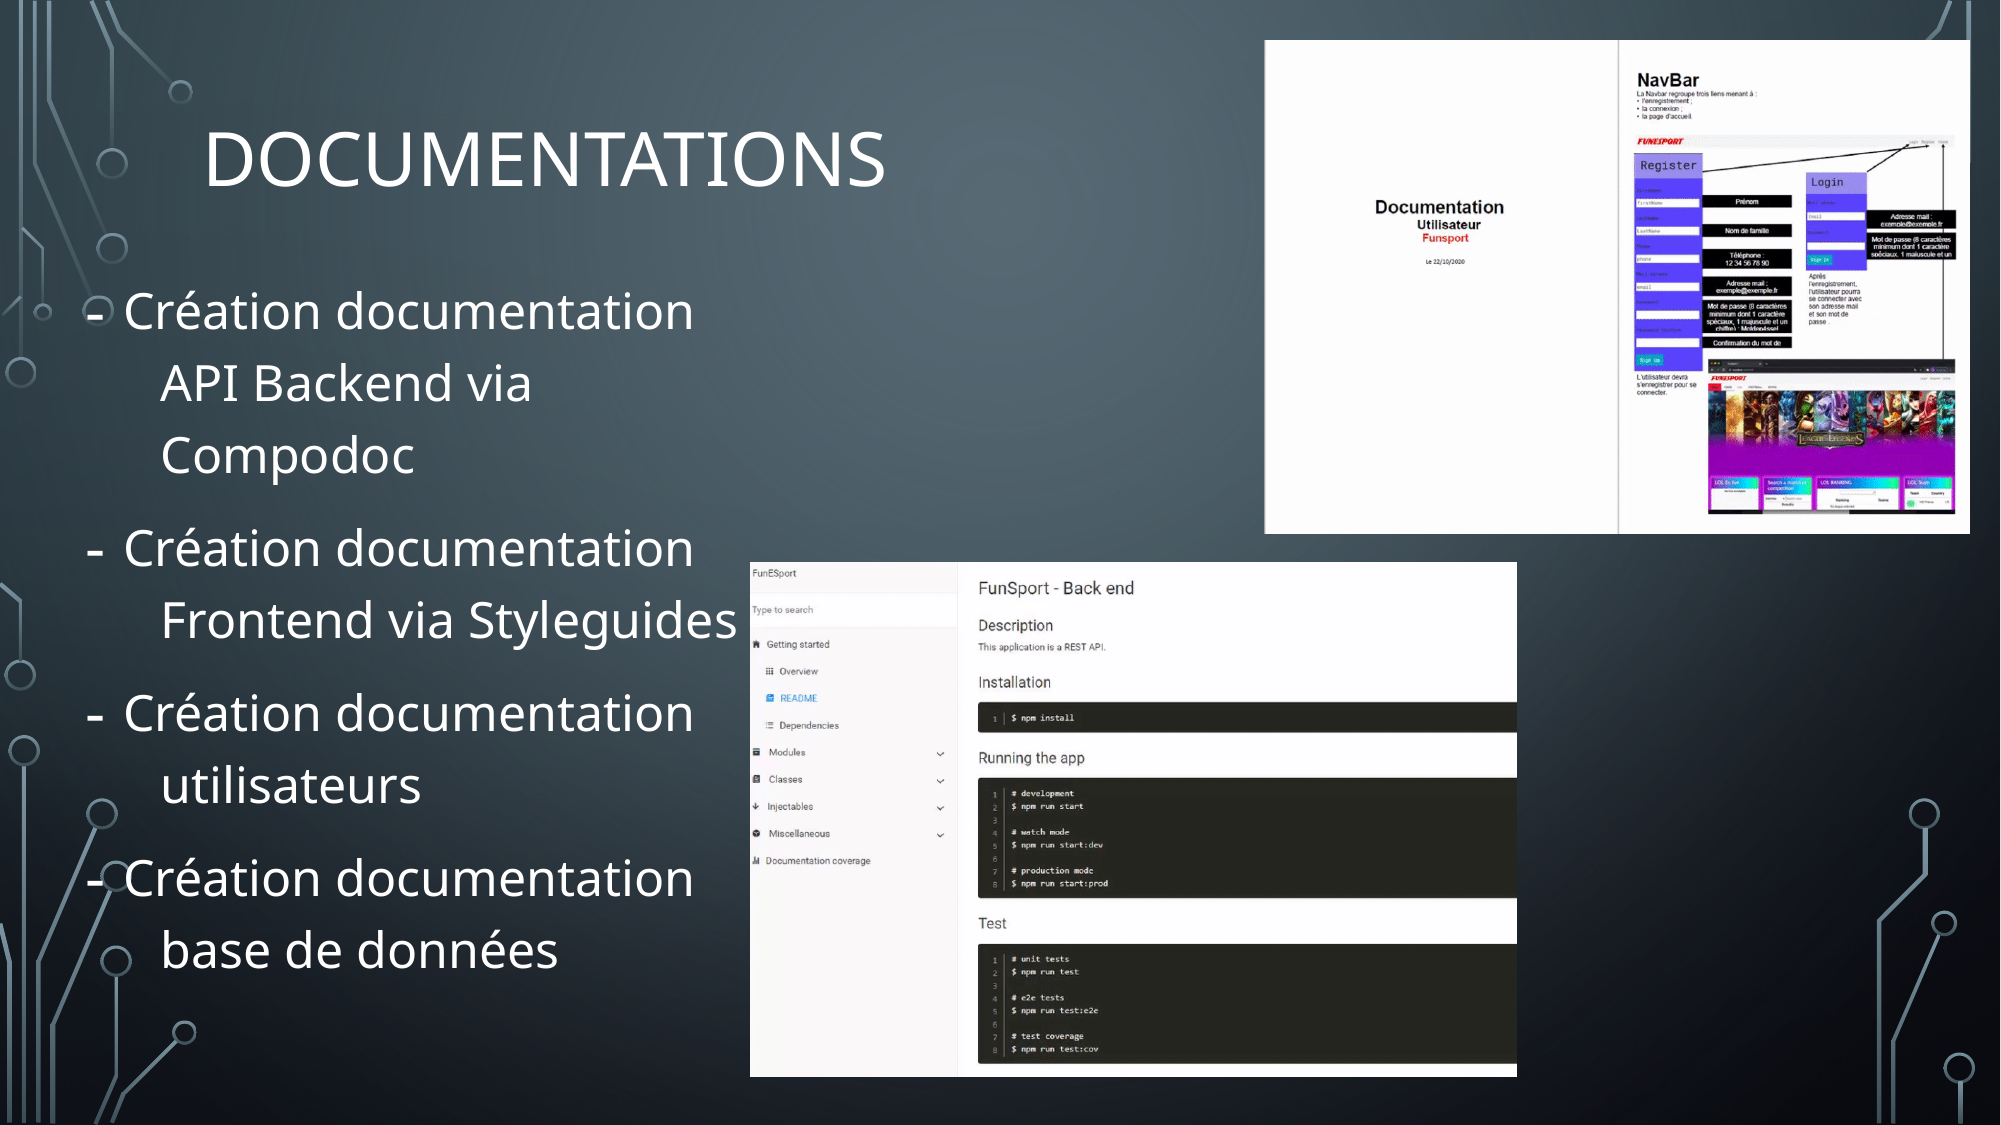

# Documentations
Création documentation API Backend via Compodoc
Création documentation Frontend via Styleguides
Création documentation utilisateurs
Création documentation base de données